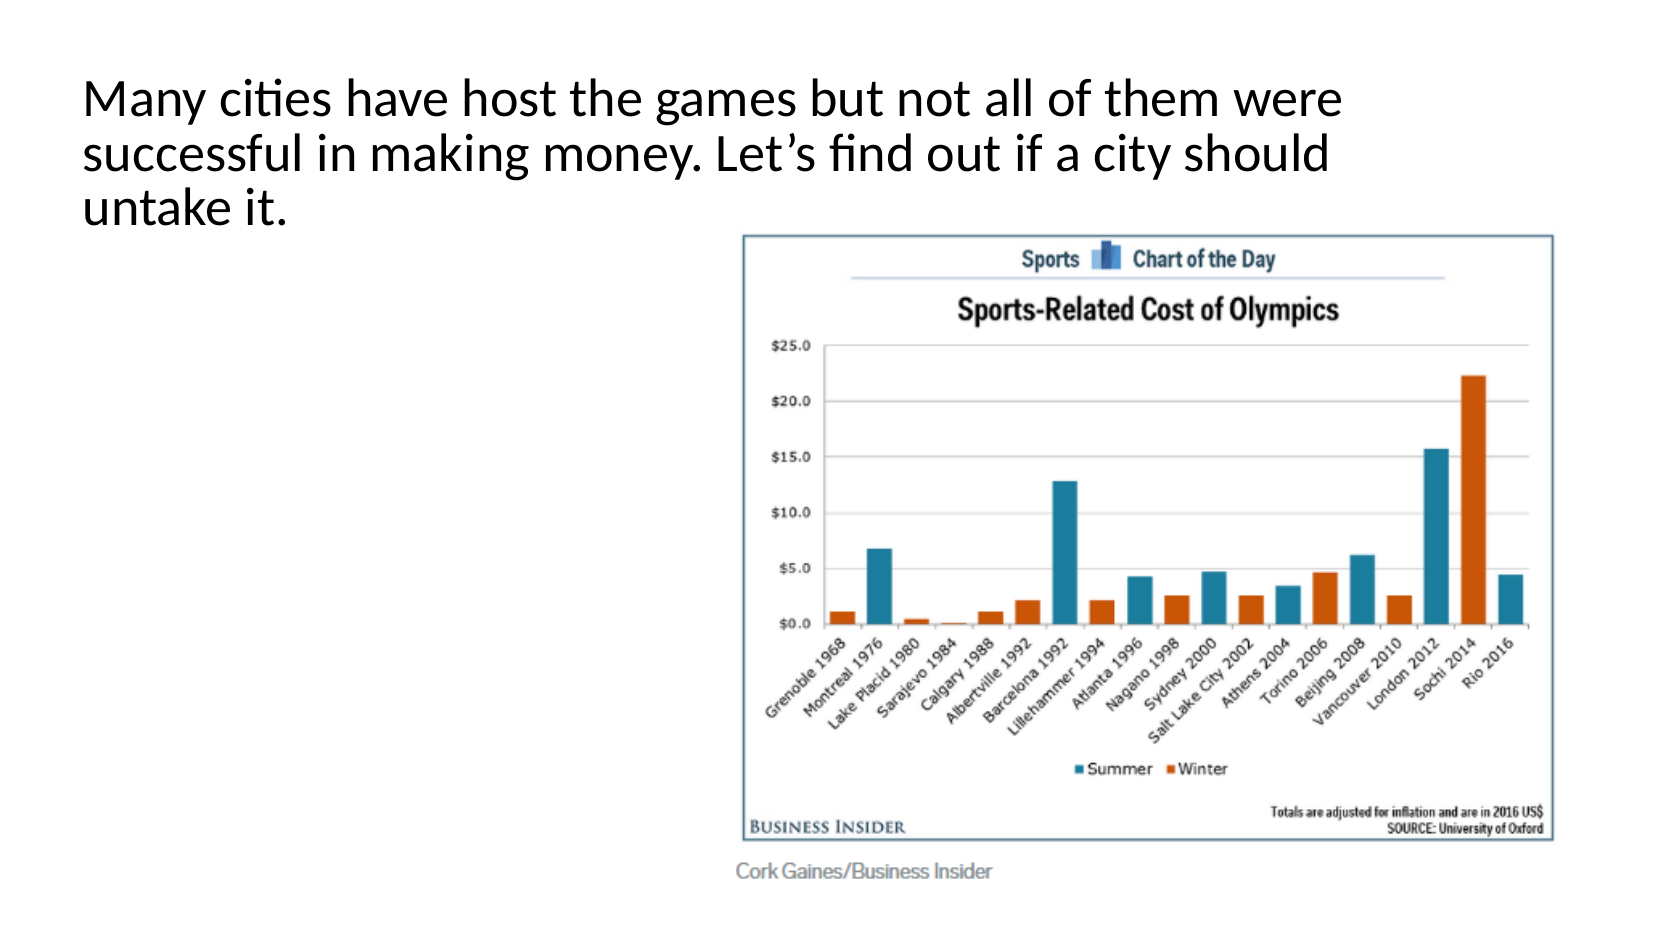

# Many cities have host the games but not all of them were successful in making money. Let’s find out if a city should untake it.
Olympic host cities
2